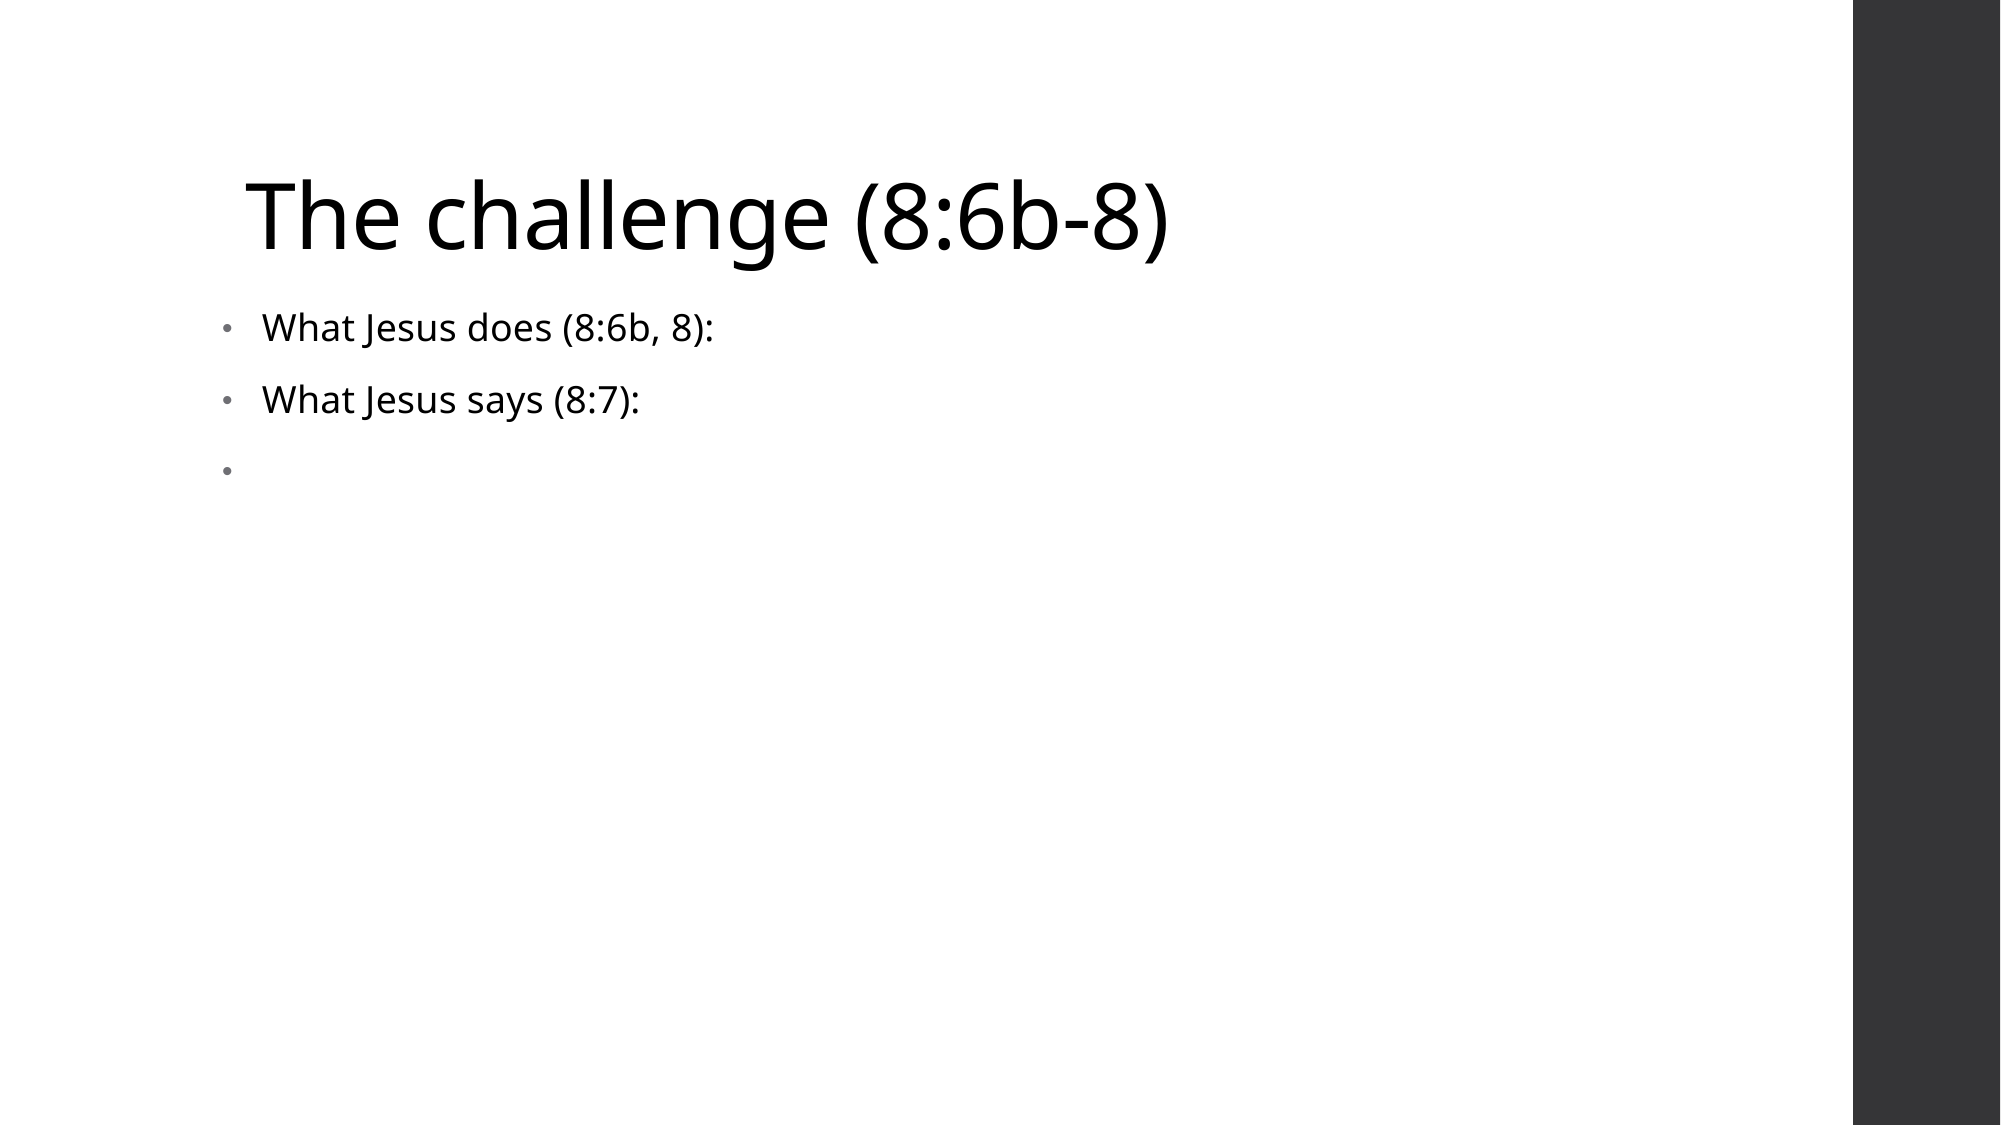

# The challenge (8:6b-8)
 What Jesus does (8:6b, 8):
 What Jesus says (8:7):